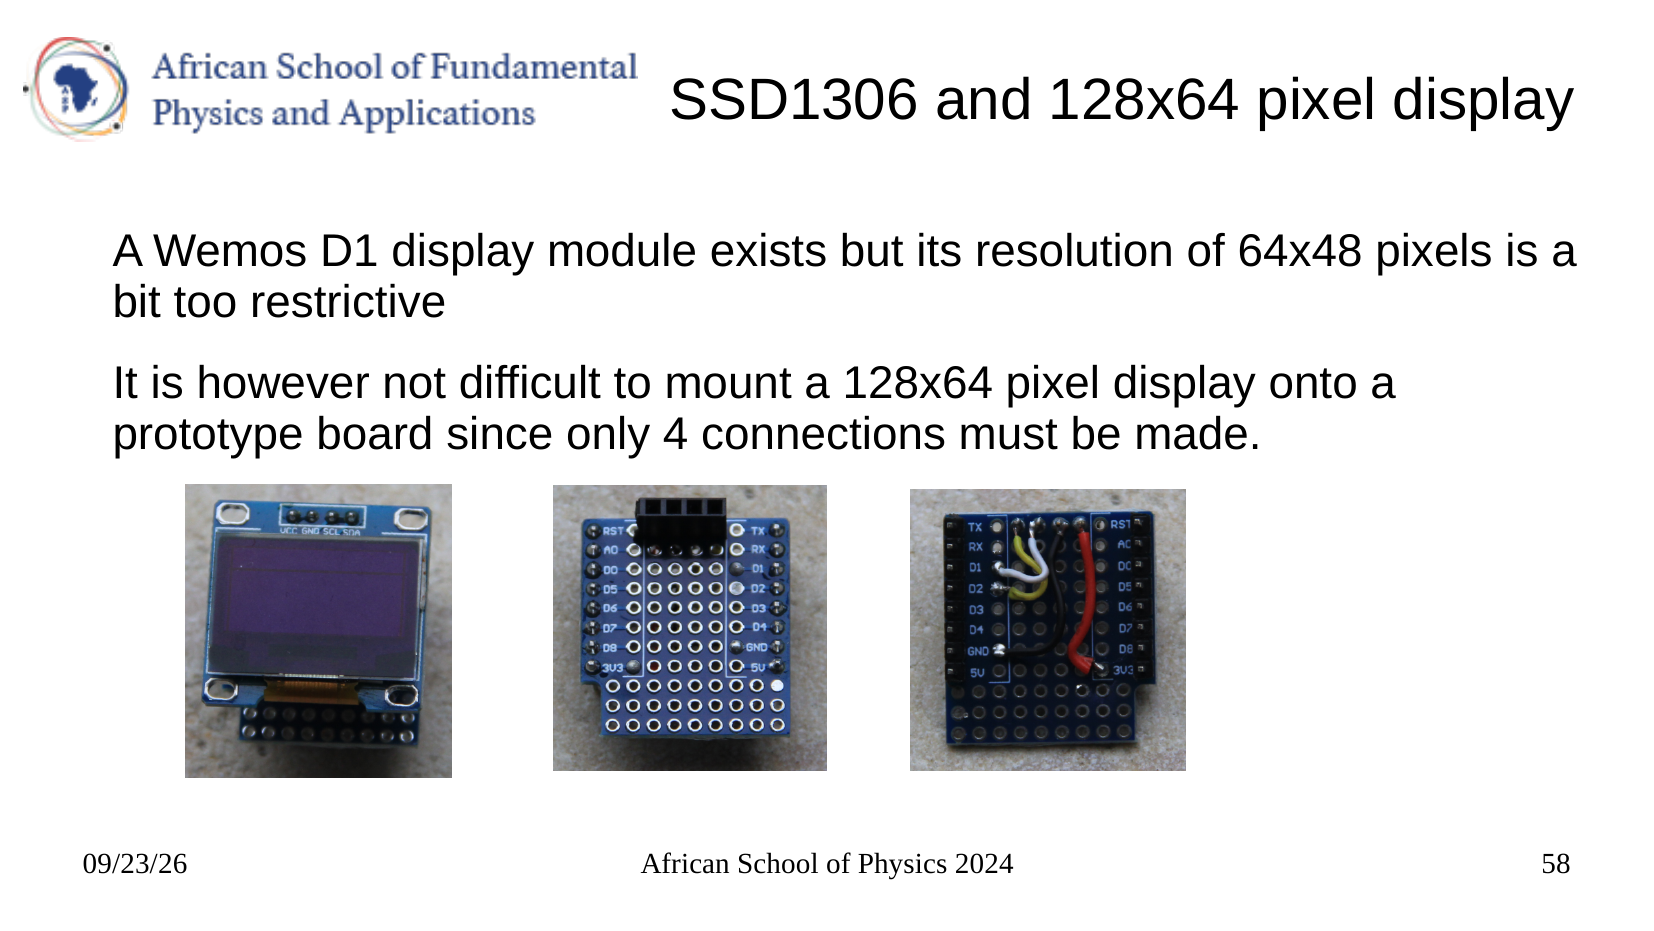

# SSD1306 and 128x64 pixel display
A Wemos D1 display module exists but its resolution of 64x48 pixels is a bit too restrictive
It is however not difficult to mount a 128x64 pixel display onto a prototype board since only 4 connections must be made.
African School of Physics 2024
58